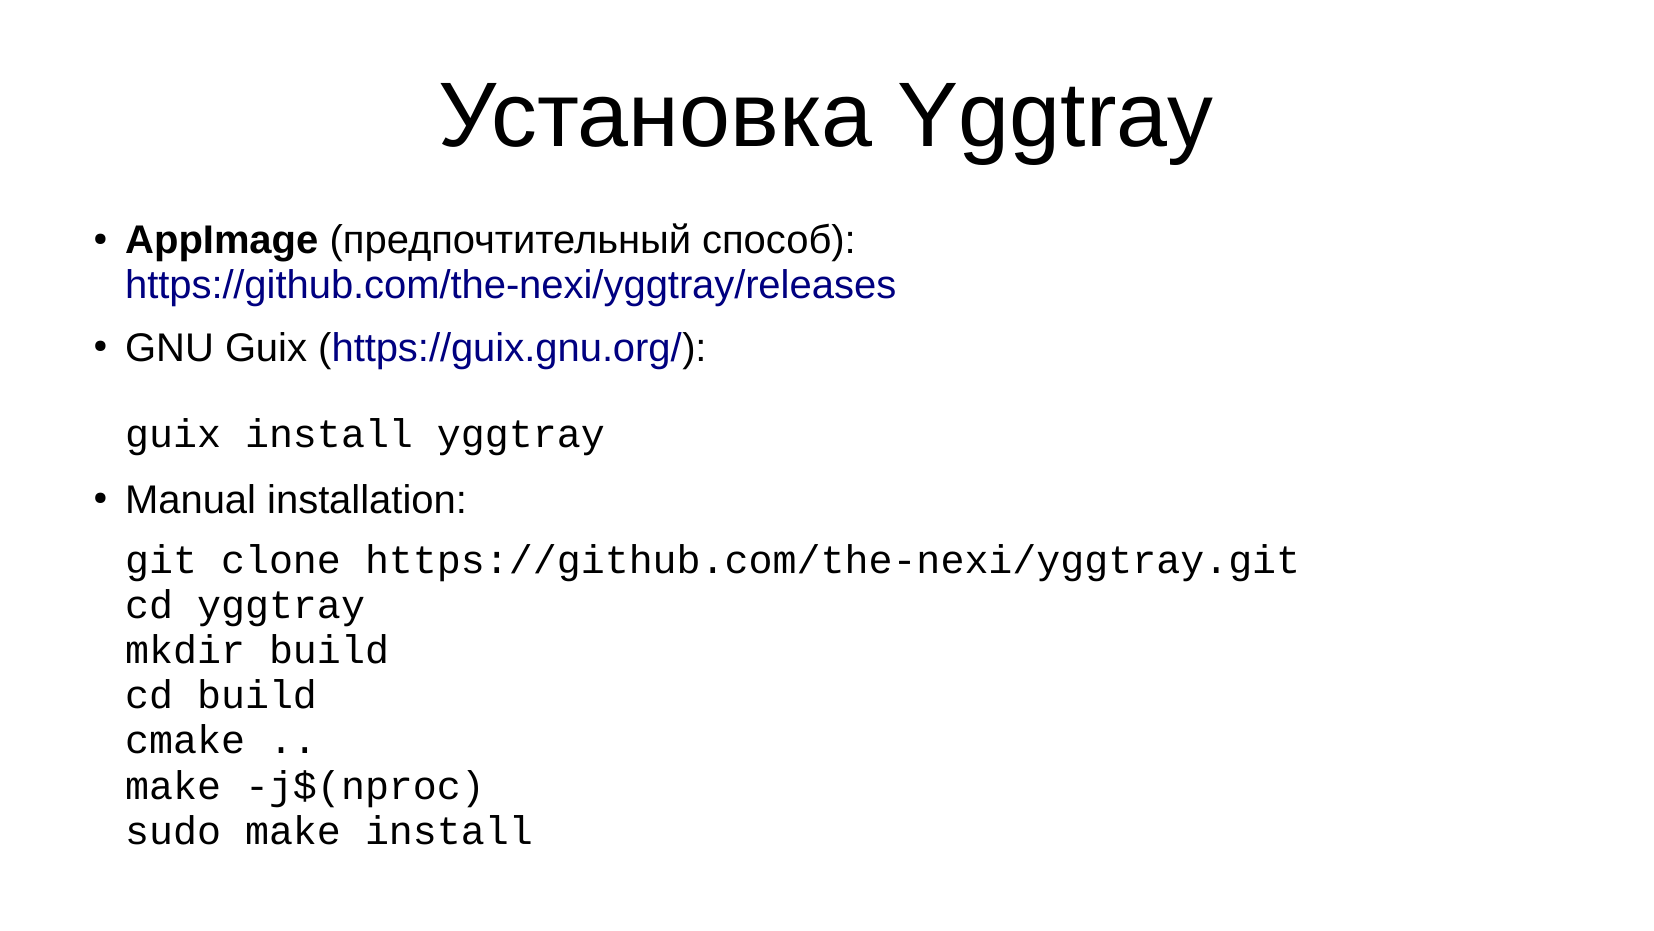

# Установка Yggtray
AppImage (предпочтительный способ):
https://github.com/the-nexi/yggtray/releases
GNU Guix (https://guix.gnu.org/):
guix install yggtray
Manual installation:
git clone https://github.com/the-nexi/yggtray.git
cd yggtray
mkdir build
cd build
cmake ..
make -j$(nproc)
sudo make install